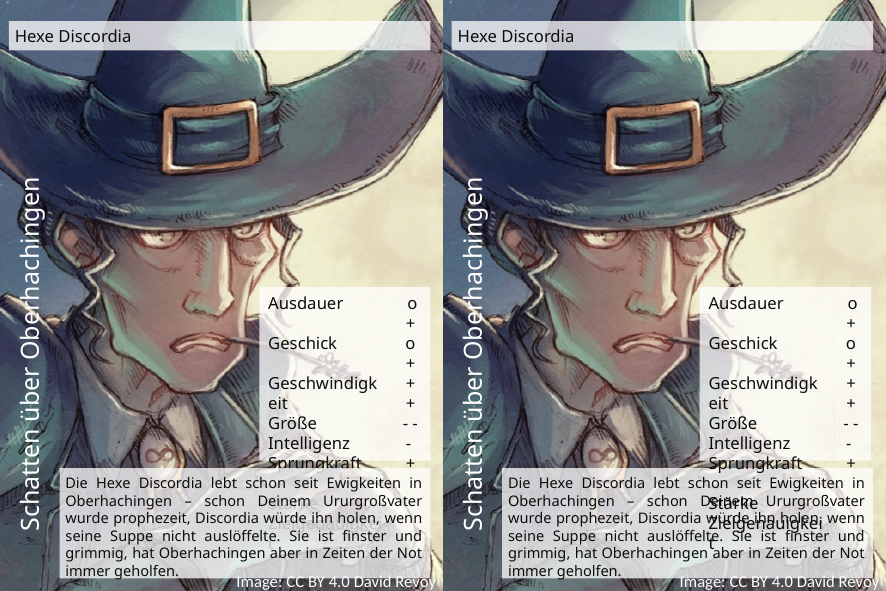

Hexe Discordia
Hexe Discordia
Schatten über Oberhachingen
Schatten über Oberhachingen
Ausdauer
Geschick
Geschwindigkeit
Größe
Intelligenz
Sprungkraft
Stärke
Zielgenauigkeit
 o
+
o
+
++
- -
-
+
Ausdauer
Geschick
Geschwindigkeit
Größe
Intelligenz
Sprungkraft
Stärke
Zielgenauigkeit
 o
+
o
+
++
- -
-
+
Die Hexe Discordia lebt schon seit Ewigkeiten in Oberhachingen – schon Deinem Ururgroßvater wurde prophezeit, Discordia würde ihn holen, wenn seine Suppe nicht auslöffelte. Sie ist finster und grimmig, hat Oberhachingen aber in Zeiten der Not immer geholfen.
Die Hexe Discordia lebt schon seit Ewigkeiten in Oberhachingen – schon Deinem Ururgroßvater wurde prophezeit, Discordia würde ihn holen, wenn seine Suppe nicht auslöffelte. Sie ist finster und grimmig, hat Oberhachingen aber in Zeiten der Not immer geholfen.
Image: CC BY 4.0 David Revoy
Image: CC BY 4.0 David Revoy